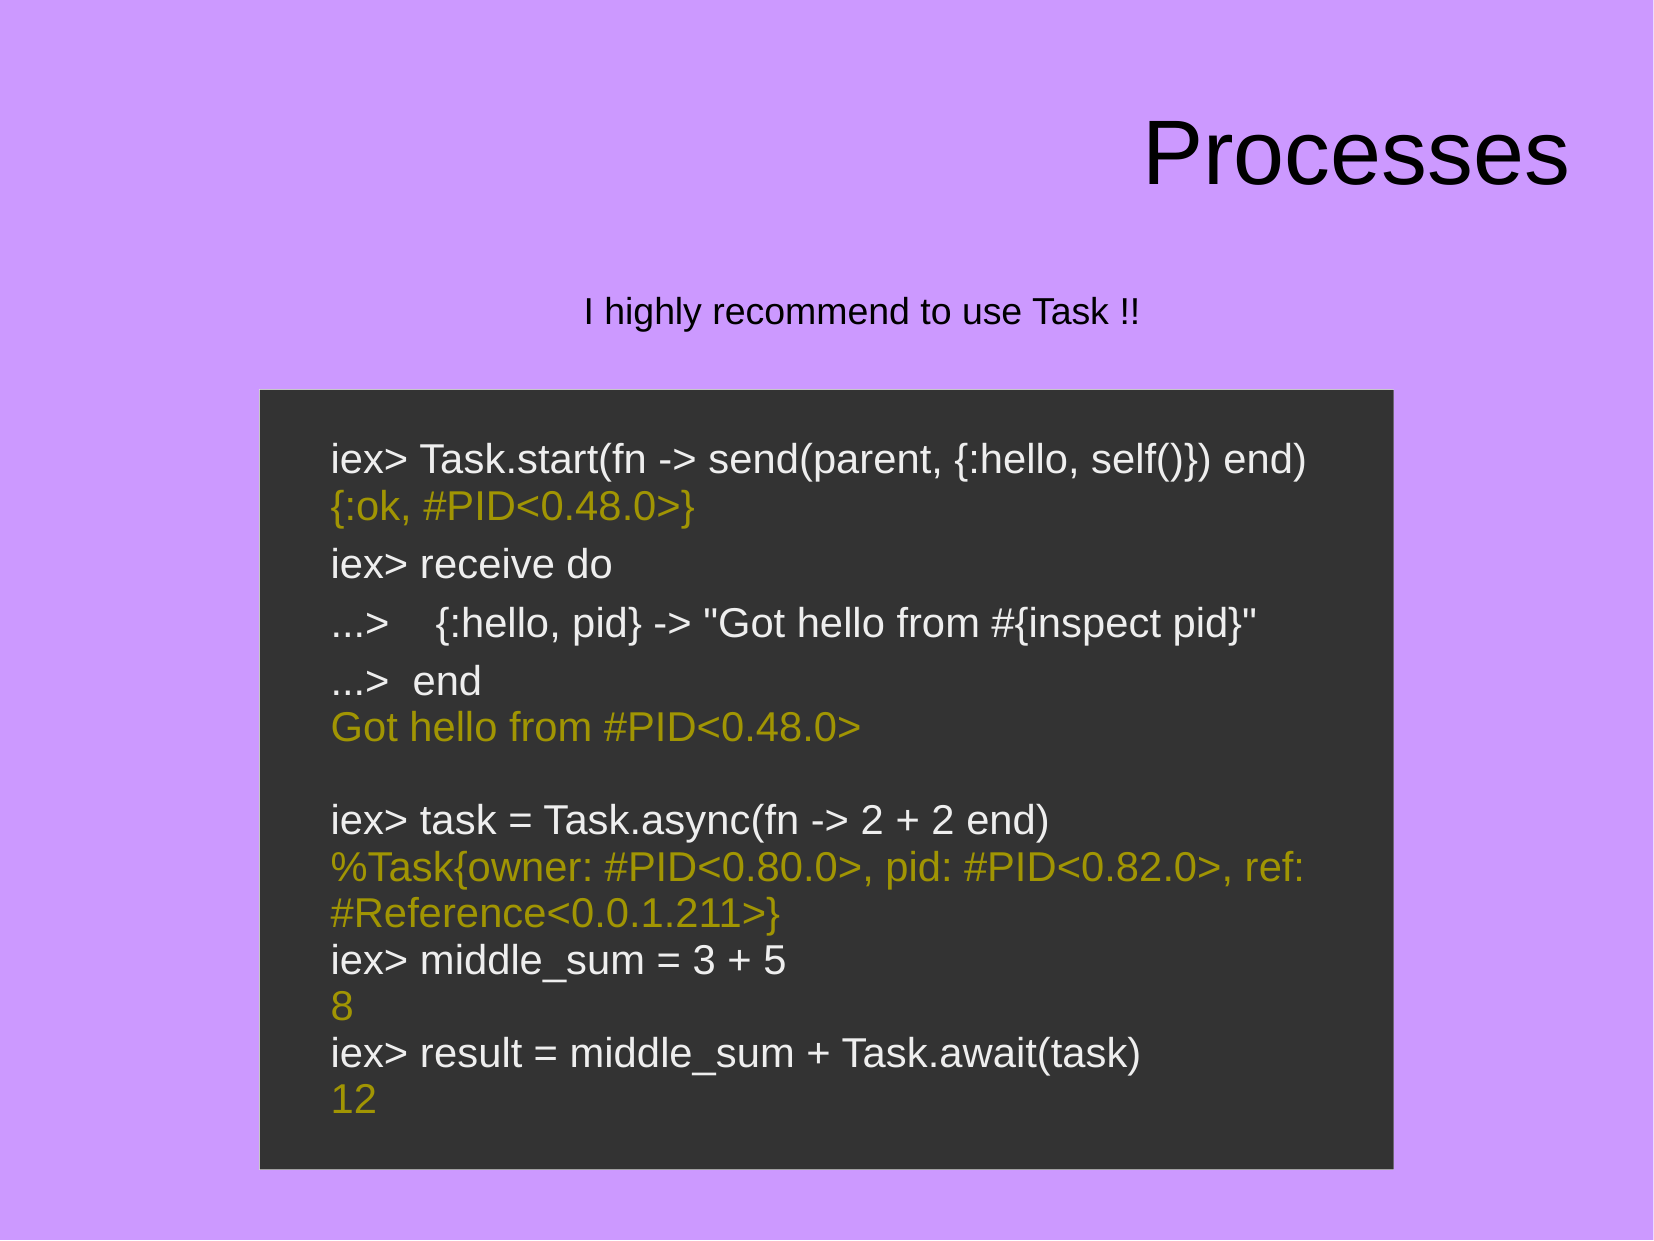

# Processes
I highly recommend to use Task !!
iex> Task.start(fn -> send(parent, {:hello, self()}) end)
{:ok, #PID<0.48.0>}
iex> receive do
...> {:hello, pid} -> "Got hello from #{inspect pid}"
...> end
Got hello from #PID<0.48.0>
iex> task = Task.async(fn -> 2 + 2 end)
%Task{owner: #PID<0.80.0>, pid: #PID<0.82.0>, ref: #Reference<0.0.1.211>}
iex> middle_sum = 3 + 5
8
iex> result = middle_sum + Task.await(task)
12